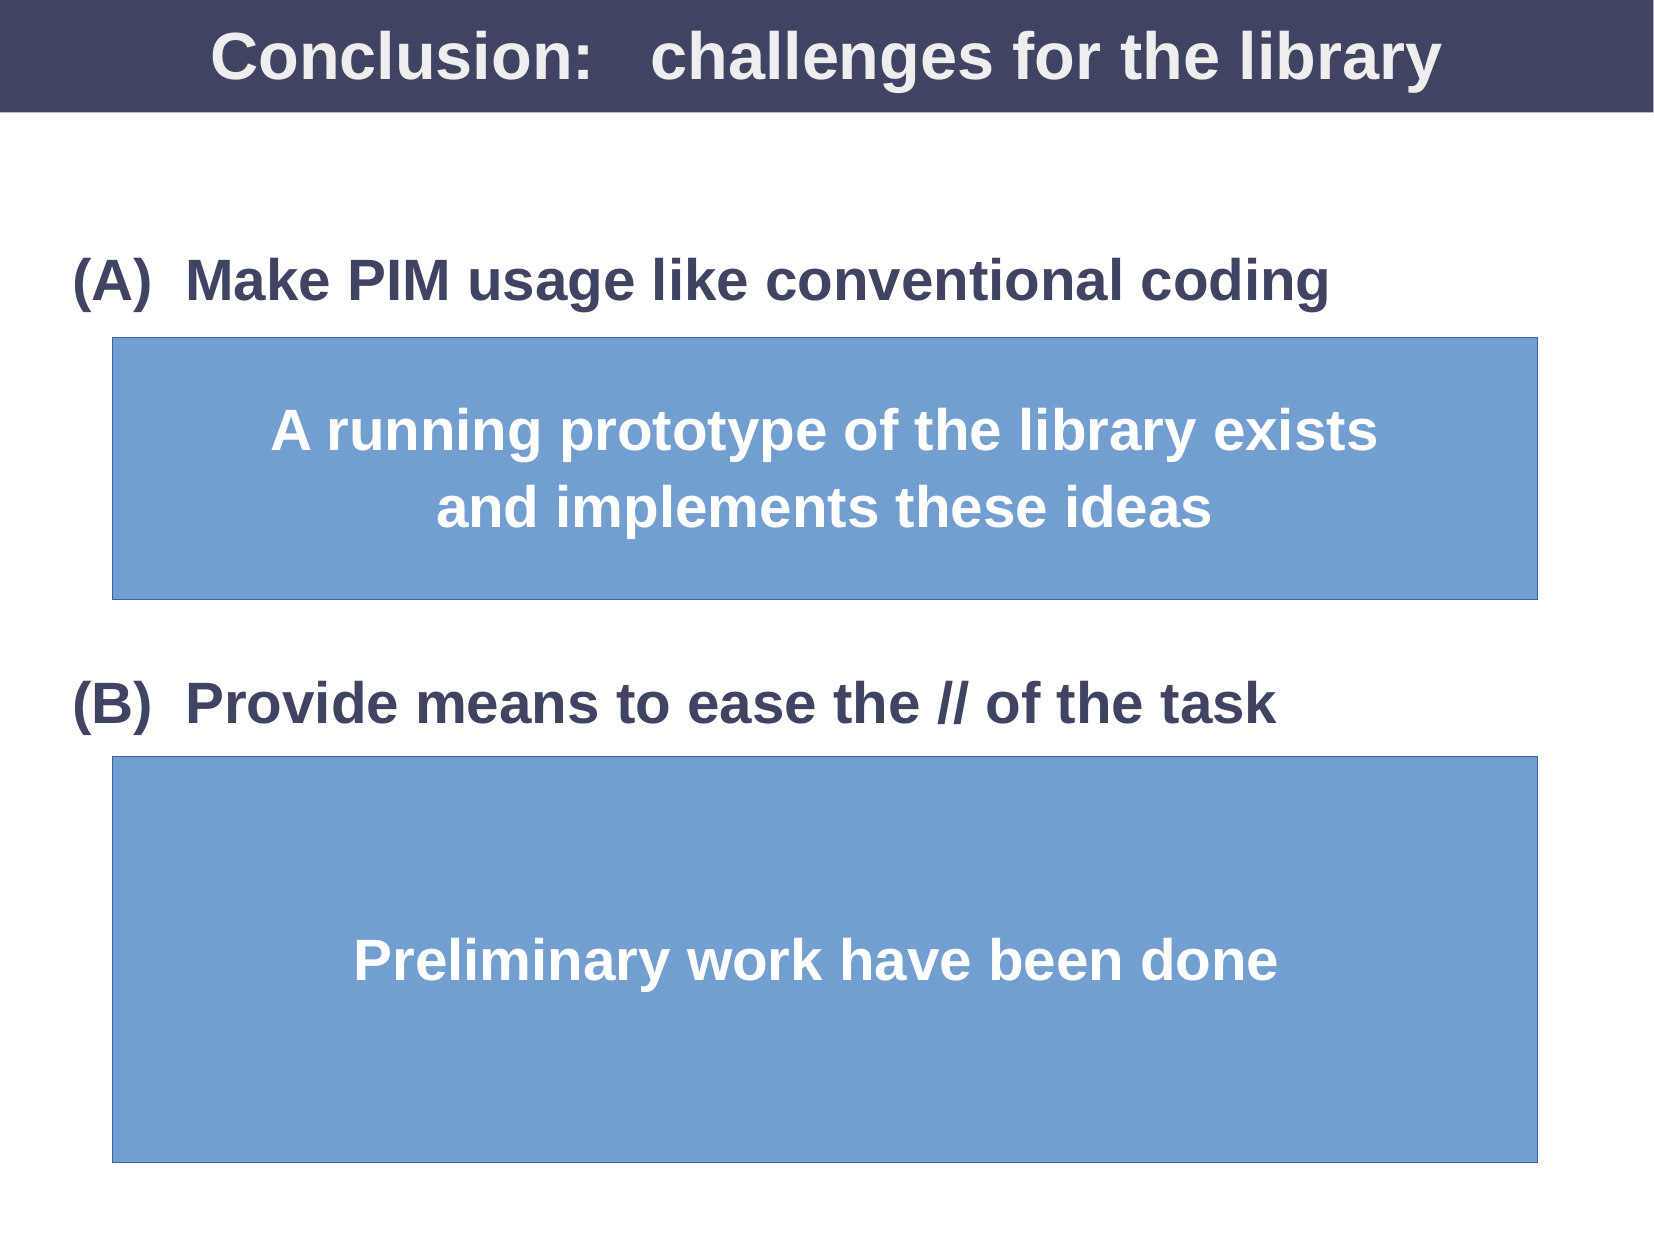

Conclusion: challenges for the library
(A) Make PIM usage like conventional coding
Call the function with input arguments and get the result
Easy to use for the developer
In other words, don’t be bothered by the Host / DPU protocol
(B) Provide means to ease the // of the task
In order to // the algorithm
Close to thread programming model
Will not automagically // your algorithm !
You still will have to do it yourself
But the library should provide helpers to do it...
A running prototype of the library exists
and implements these ideas
Preliminary work have been done